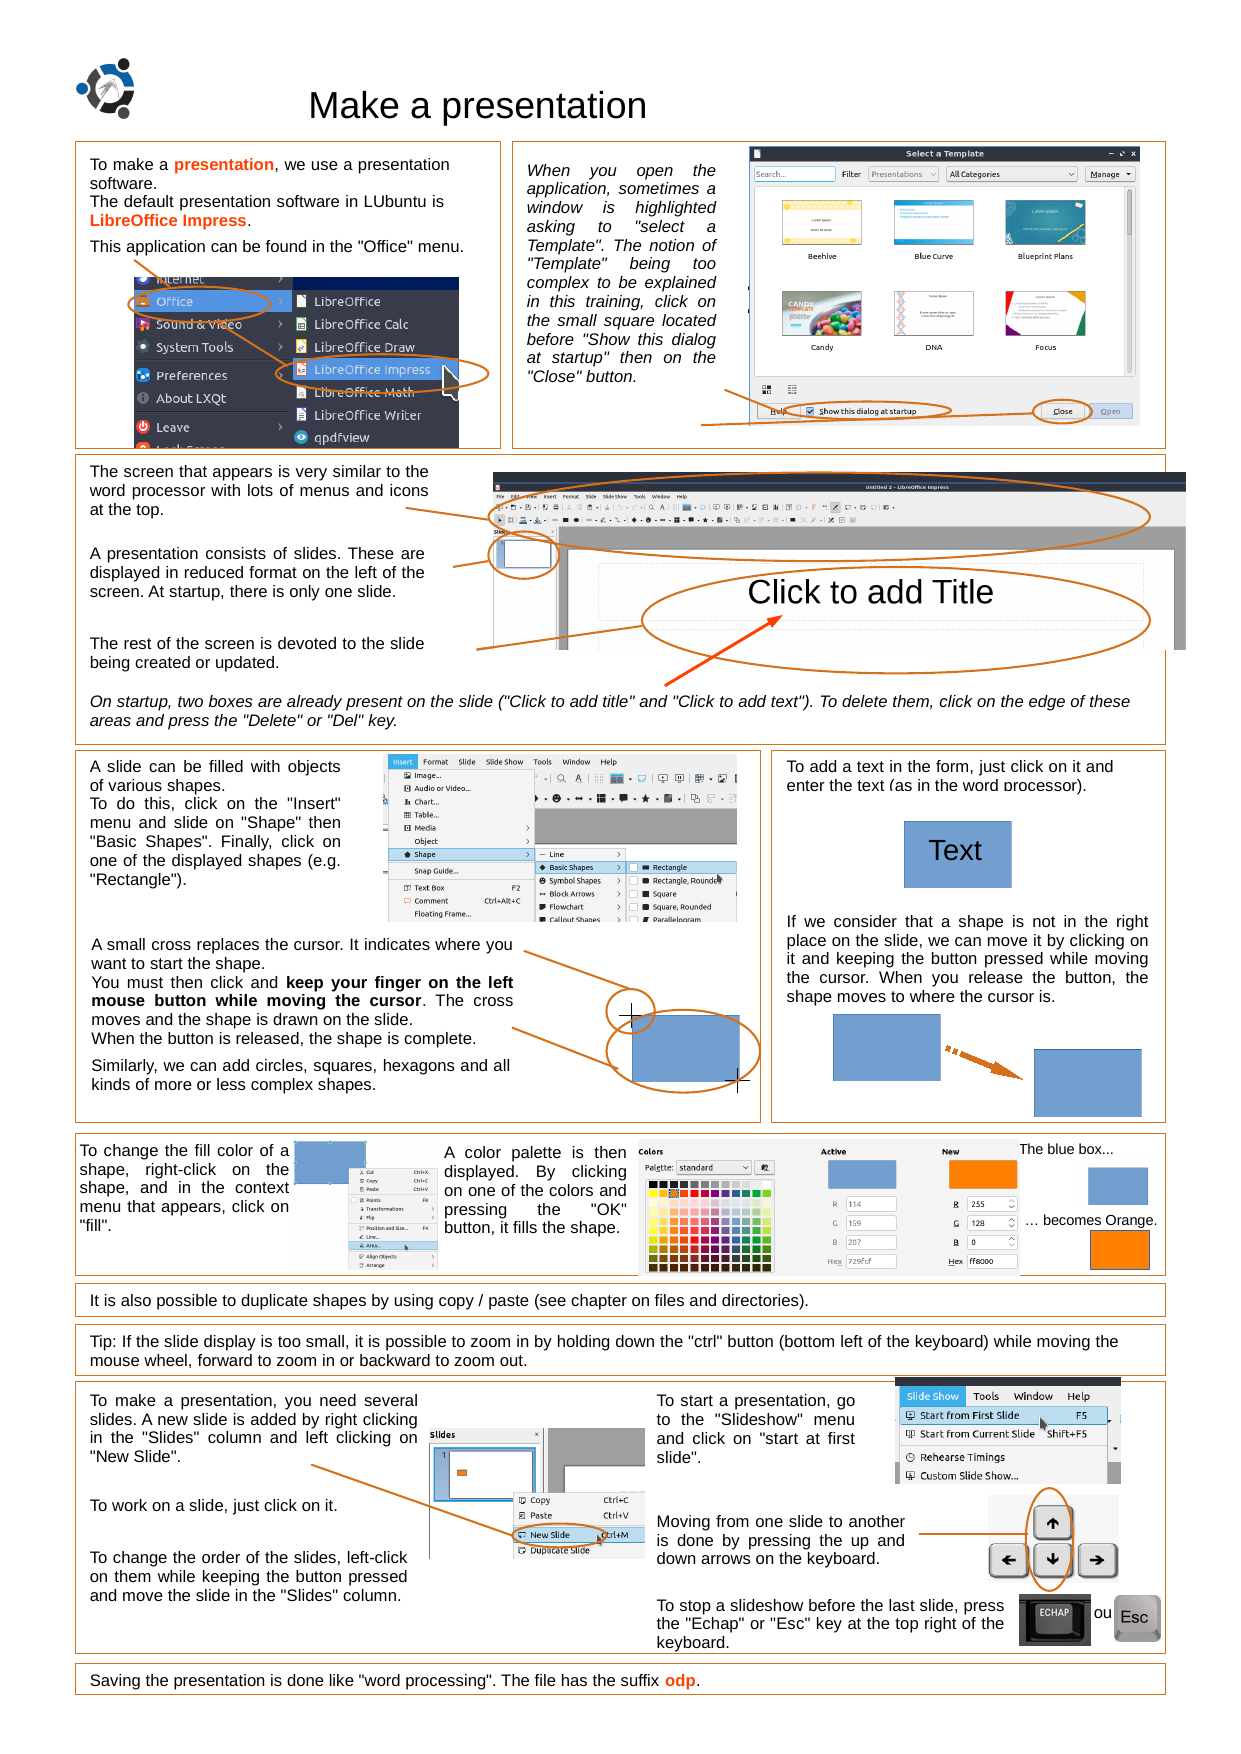

Make a presentation
To make a presentation, we use a presentation software.
The default presentation software in LUbuntu is LibreOffice Impress.
When you open the application, sometimes a window is highlighted asking to "select a Template". The notion of "Template" being too complex to be explained in this training, click on the small square located before "Show this dialog at startup" then on the "Close" button.
This application can be found in the "Office" menu.
The screen that appears is very similar to the word processor with lots of menus and icons at the top.
A presentation consists of slides. These are displayed in reduced format on the left of the screen. At startup, there is only one slide.
The rest of the screen is devoted to the slide being created or updated.
On startup, two boxes are already present on the slide ("Click to add title" and "Click to add text"). To delete them, click on the edge of these areas and press the "Delete" or "Del" key.
A slide can be filled with objects of various shapes.
To do this, click on the "Insert" menu and slide on "Shape" then "Basic Shapes". Finally, click on one of the displayed shapes (e.g. "Rectangle").
To add a text in the form, just click on it and enter the text (as in the word processor).
Text
If we consider that a shape is not in the right place on the slide, we can move it by clicking on it and keeping the button pressed while moving the cursor. When you release the button, the shape moves to where the cursor is.
A small cross replaces the cursor. It indicates where you want to start the shape.
You must then click and keep your finger on the left mouse button while moving the cursor. The cross moves and the shape is drawn on the slide.
When the button is released, the shape is complete.
Similarly, we can add circles, squares, hexagons and all kinds of more or less complex shapes.
To change the fill color of a shape, right-click on the shape, and in the context menu that appears, click on "fill".
The blue box...
A color palette is then displayed. By clicking on one of the colors and pressing the "OK" button, it fills the shape.
… becomes Orange.
It is also possible to duplicate shapes by using copy / paste (see chapter on files and directories).
Tip: If the slide display is too small, it is possible to zoom in by holding down the "ctrl" button (bottom left of the keyboard) while moving the mouse wheel, forward to zoom in or backward to zoom out.
To make a presentation, you need several slides. A new slide is added by right clicking in the "Slides" column and left clicking on "New Slide".
To start a presentation, go to the "Slideshow" menu and click on "start at first slide".
To work on a slide, just click on it.
Moving from one slide to another is done by pressing the up and down arrows on the keyboard.
To change the order of the slides, left-click on them while keeping the button pressed and move the slide in the "Slides" column.
To stop a slideshow before the last slide, press the "Echap" or "Esc" key at the top right of the keyboard.
ou
Saving the presentation is done like "word processing". The file has the suffix odp.